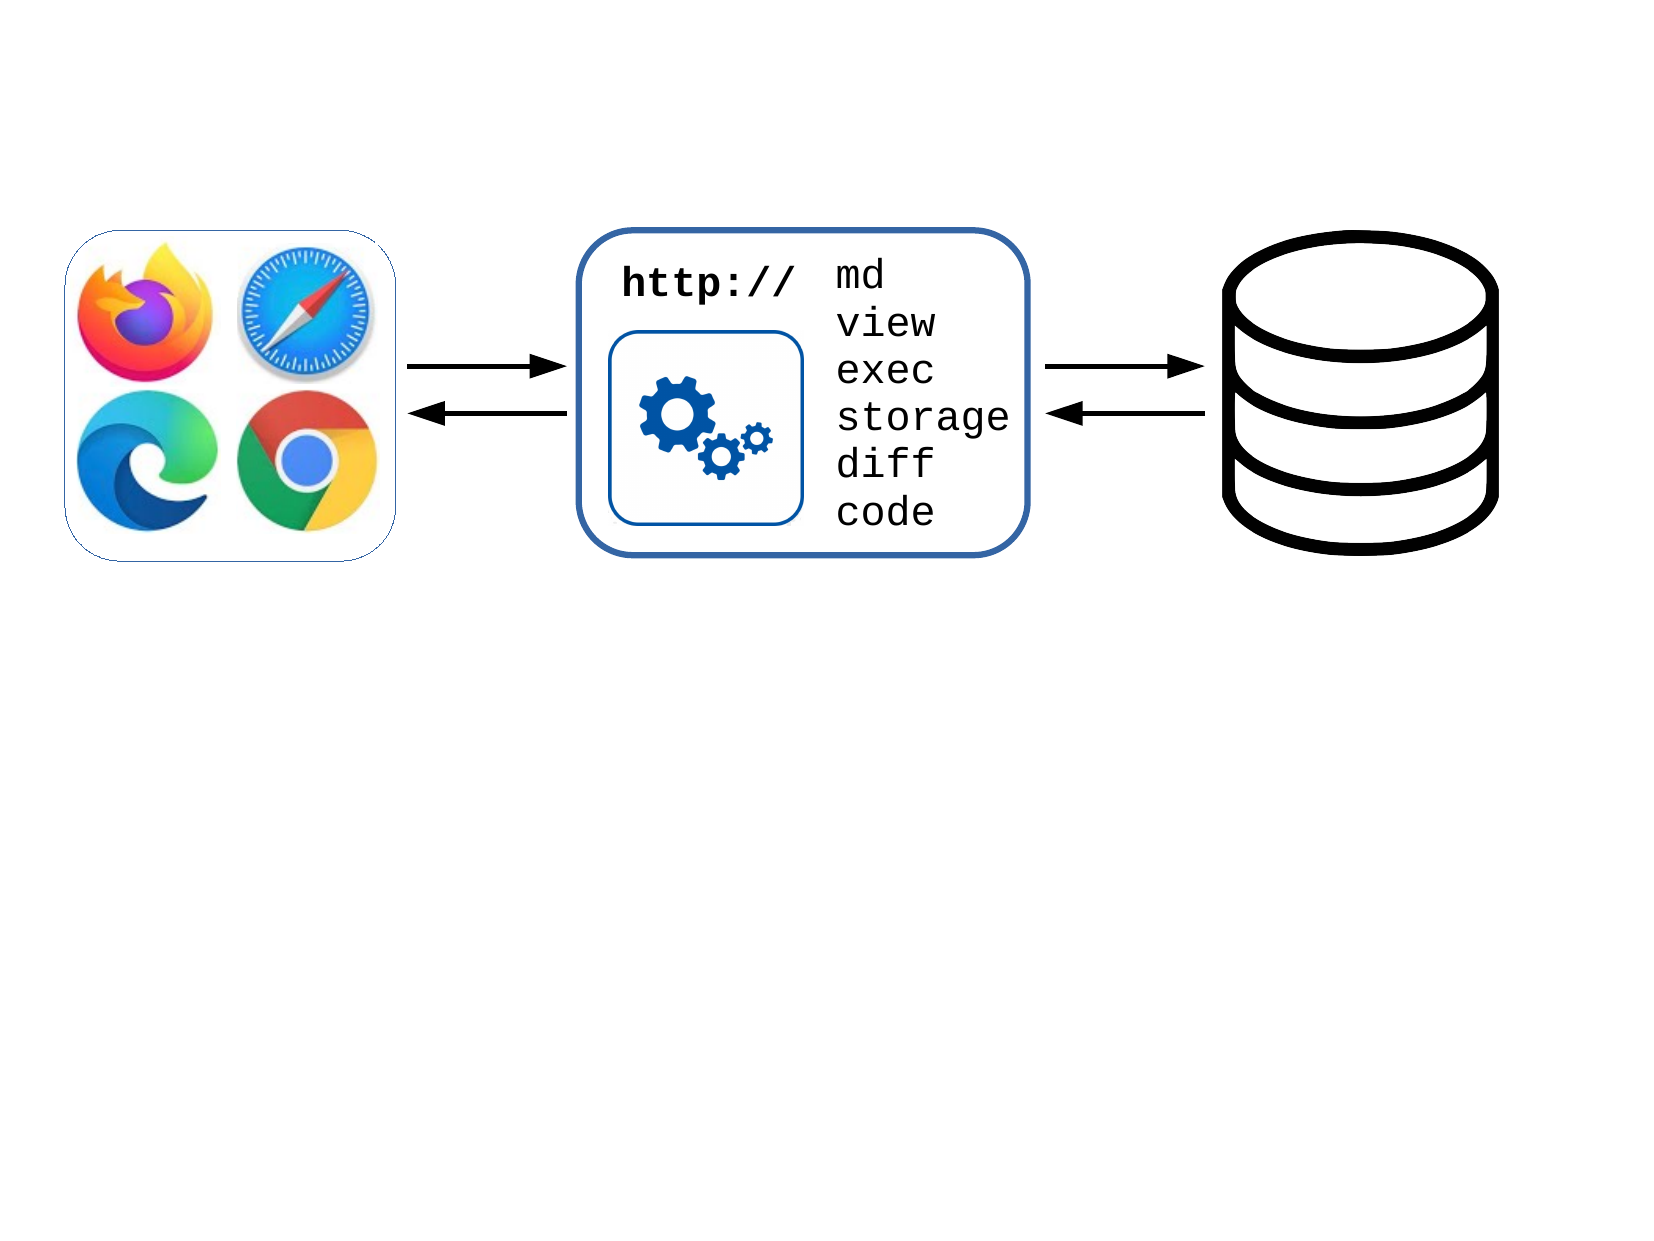

http://
md
view
exec
storage
diff
code